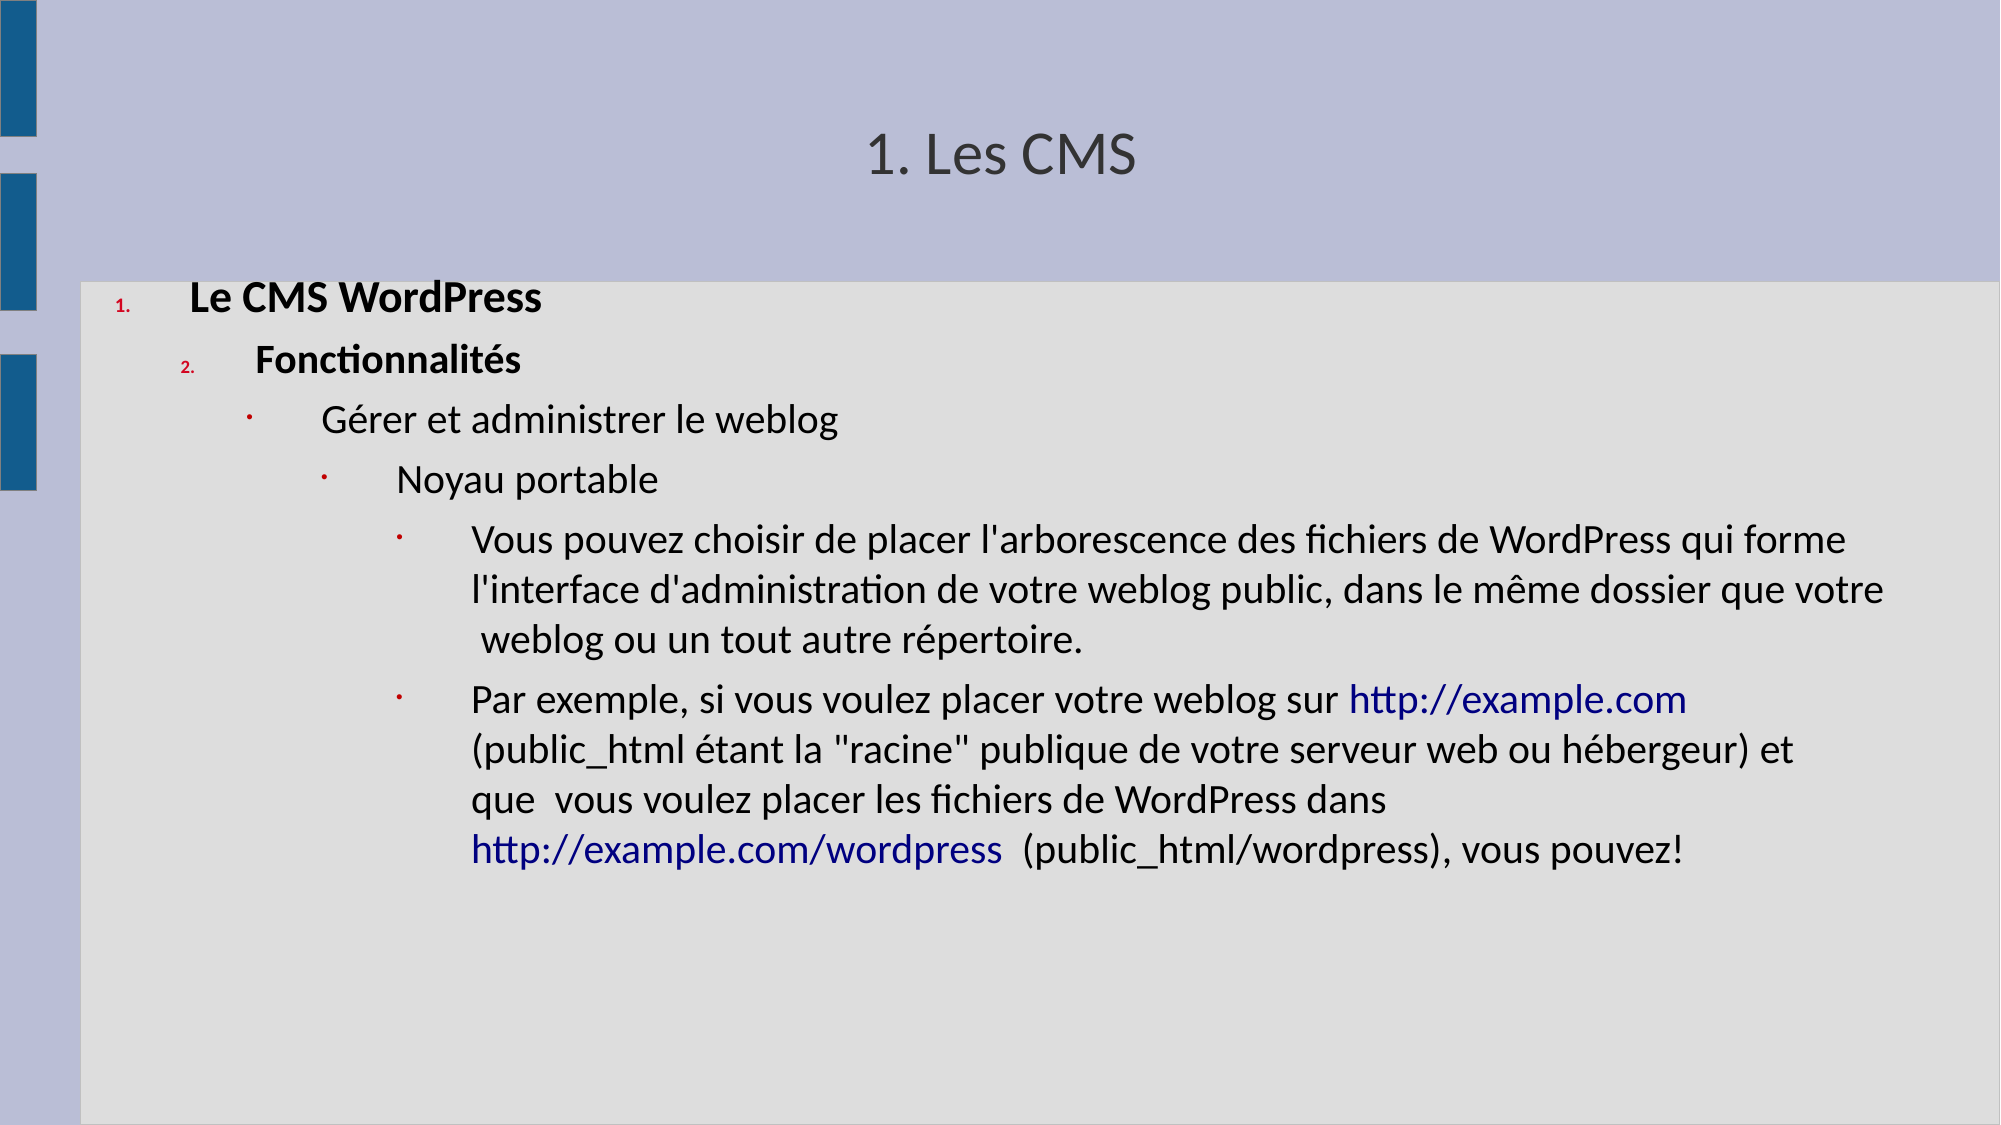

# 1. Les CMS
Le CMS WordPress
Fonctionnalités
Gérer et administrer le weblog
Noyau portable
Vous pouvez choisir de placer l'arborescence des fichiers de WordPress qui forme l'interface d'administration de votre weblog public, dans le même dossier que votre weblog ou un tout autre répertoire.
Par exemple, si vous voulez placer votre weblog sur http://example.com (public_html étant la "racine" publique de votre serveur web ou hébergeur) et que vous voulez placer les fichiers de WordPress dans http://example.com/wordpress (public_html/wordpress), vous pouvez!